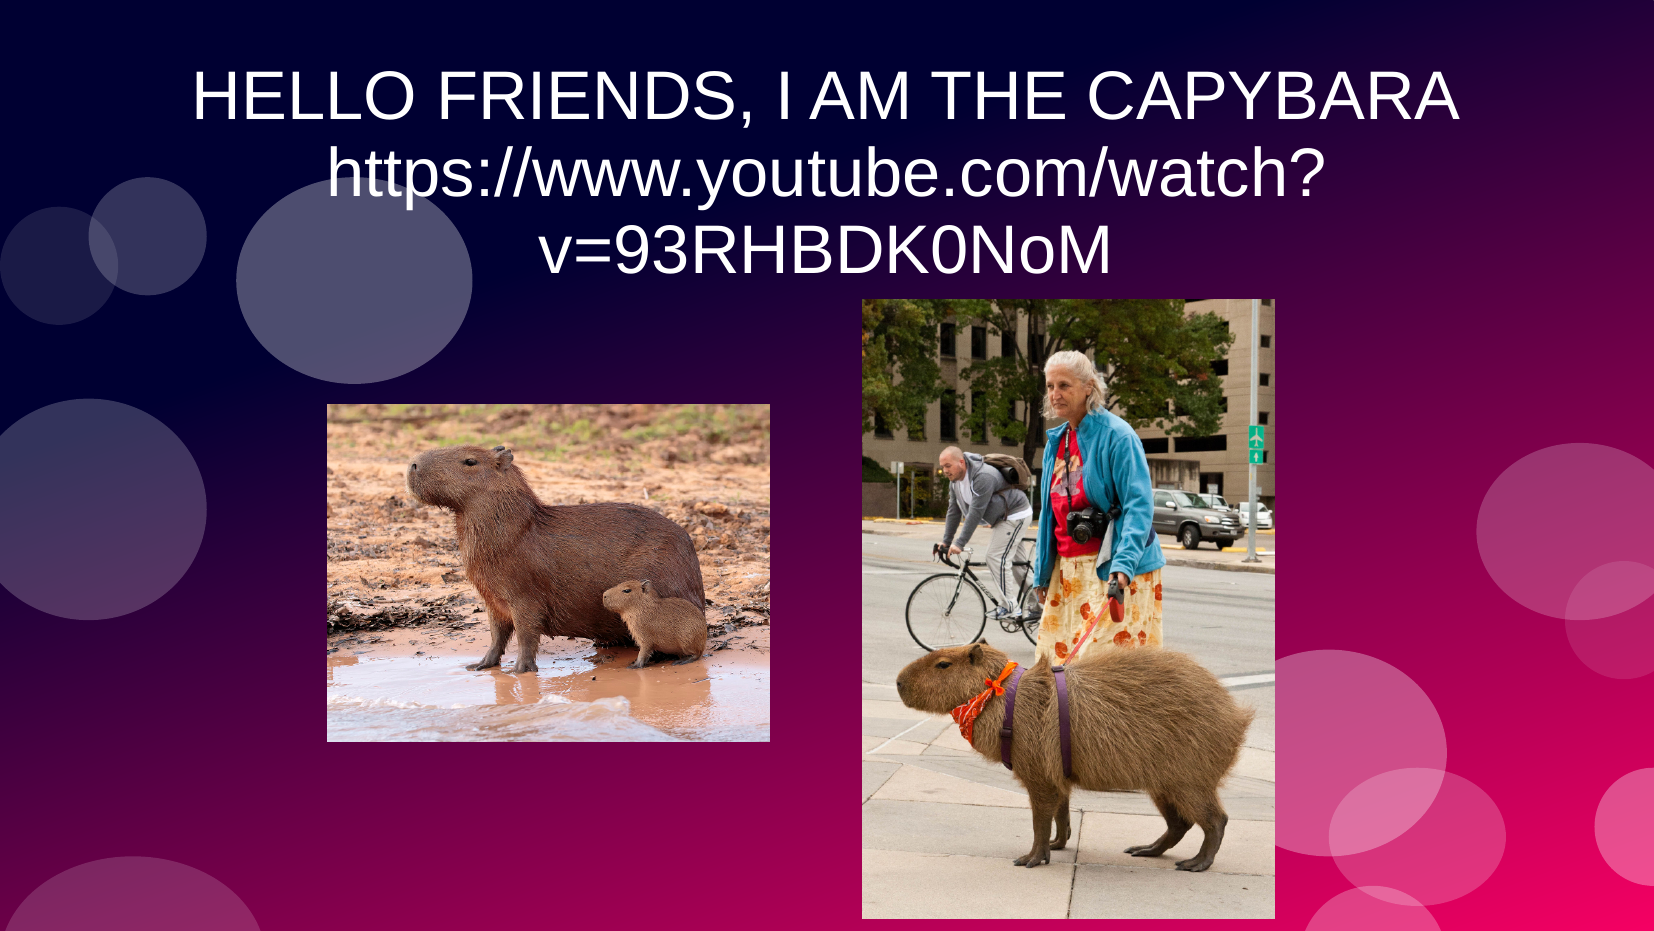

# HELLO FRIENDS, I AM THE CAPYBARA https://www.youtube.com/watch?v=93RHBDK0NoM